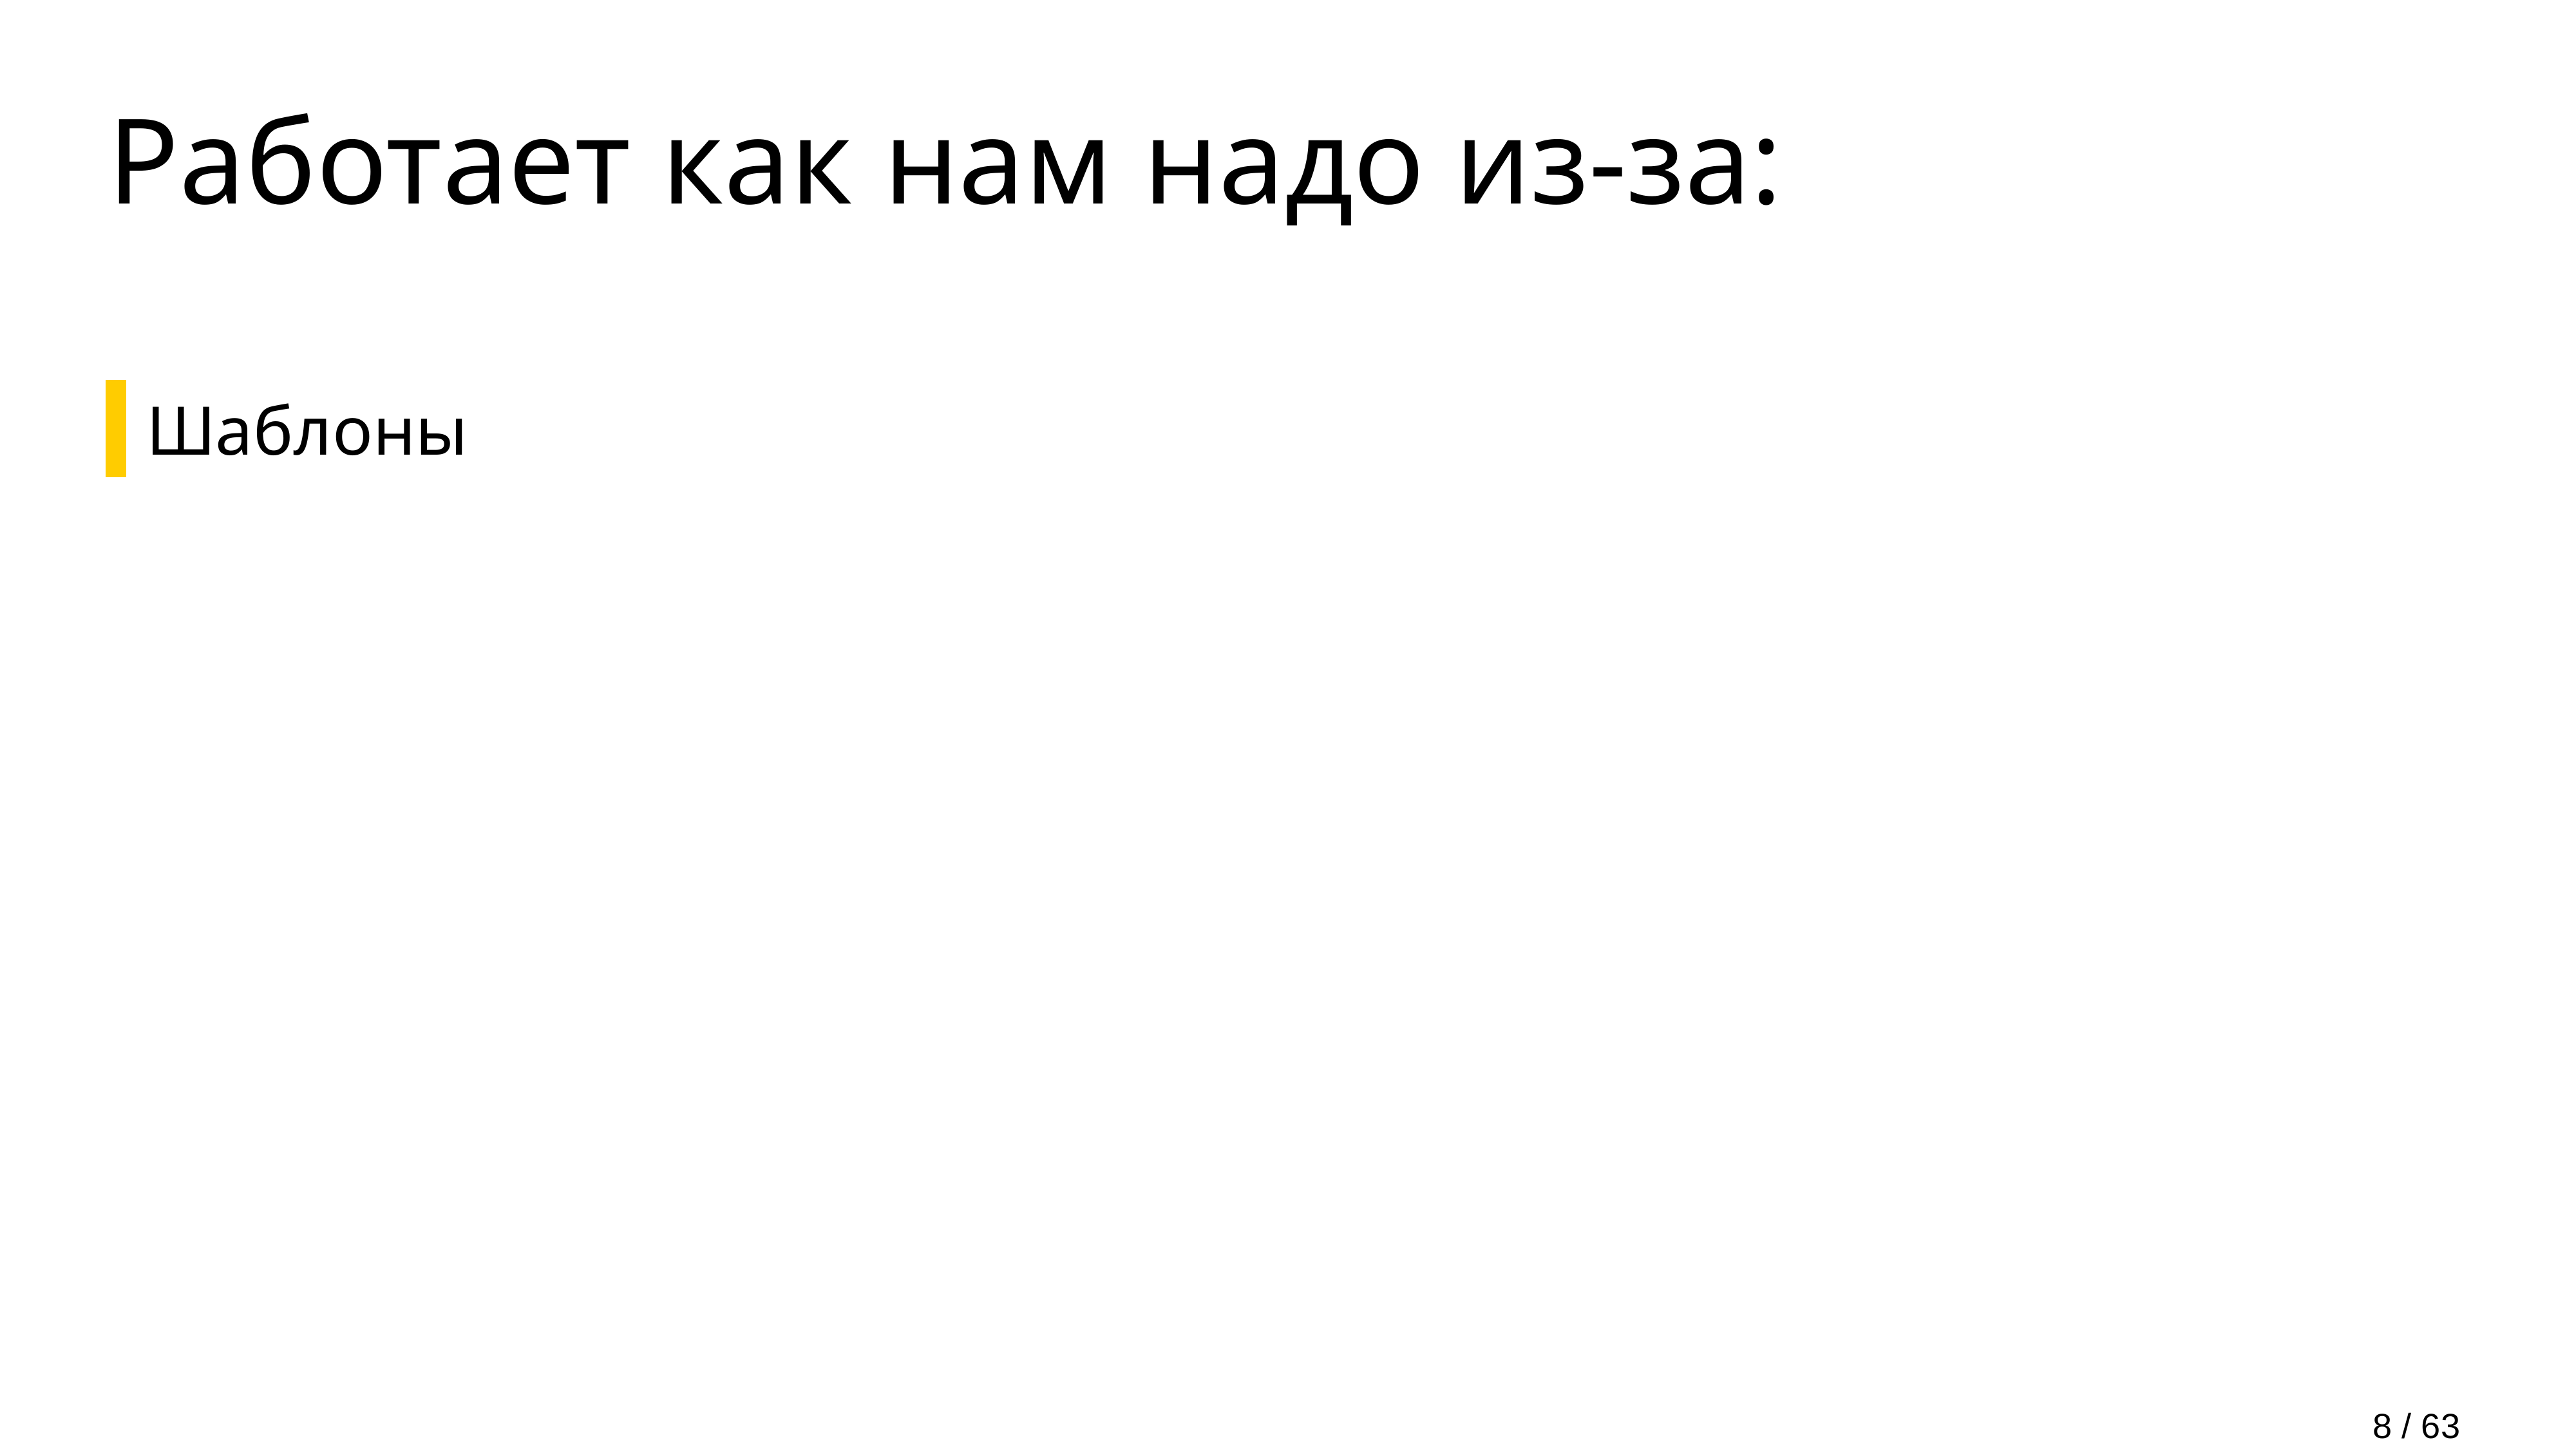

# Работает как нам надо из-за:
 Шаблоны